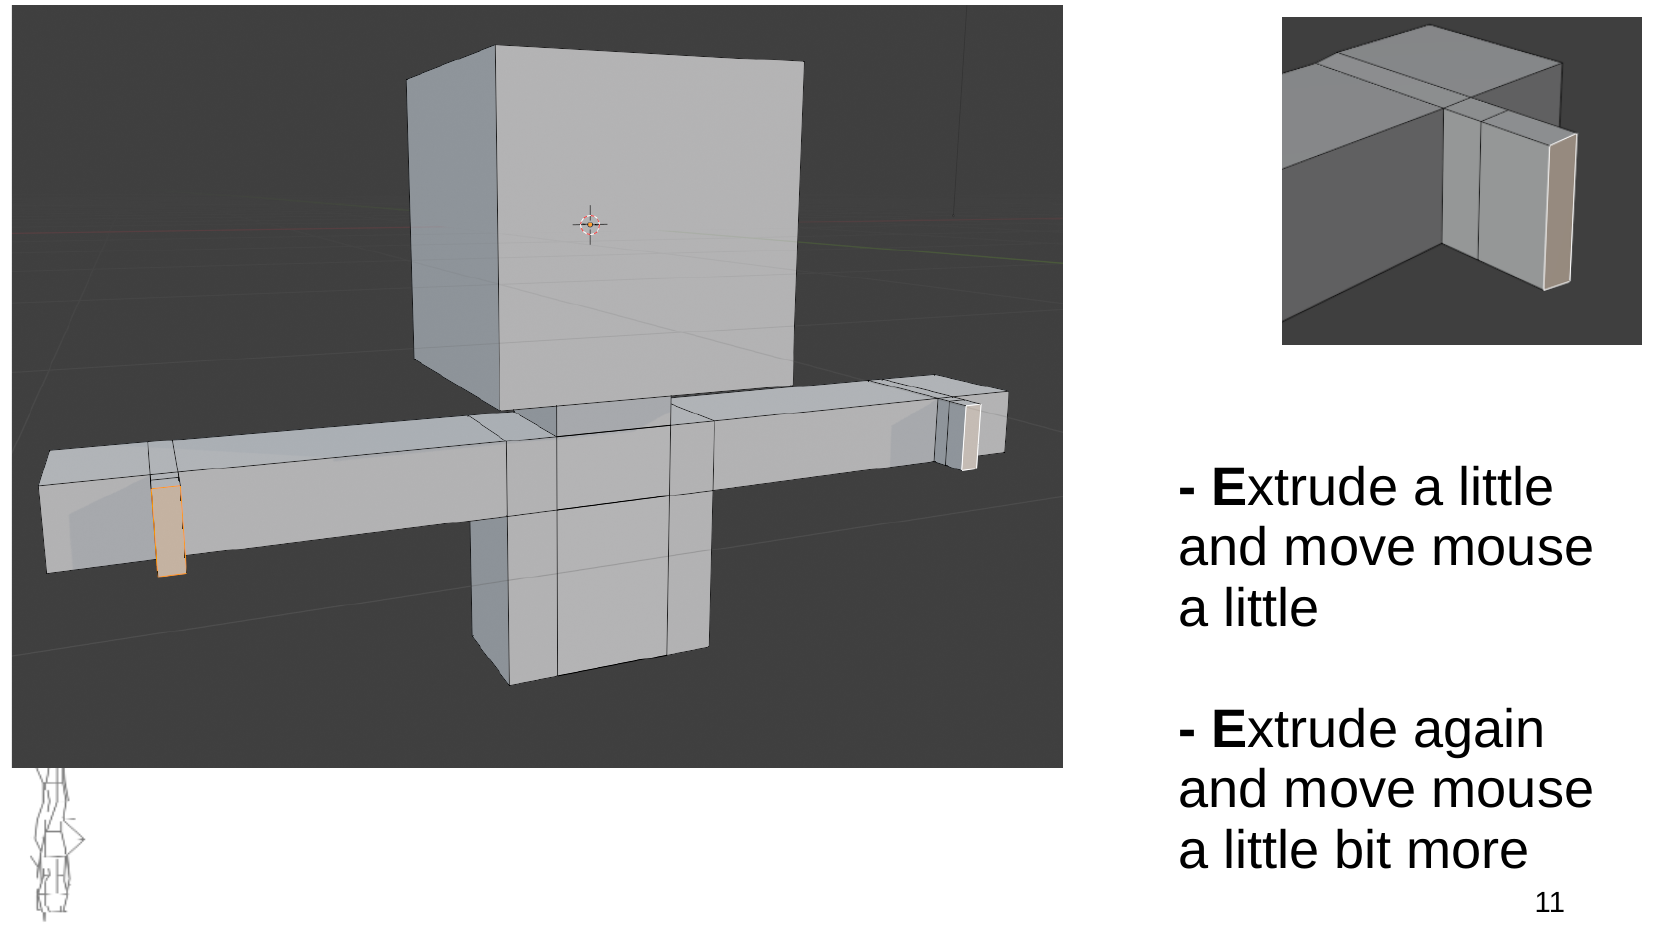

- Extrude a little and move mouse a little
- Extrude again and move mouse a little bit more
11